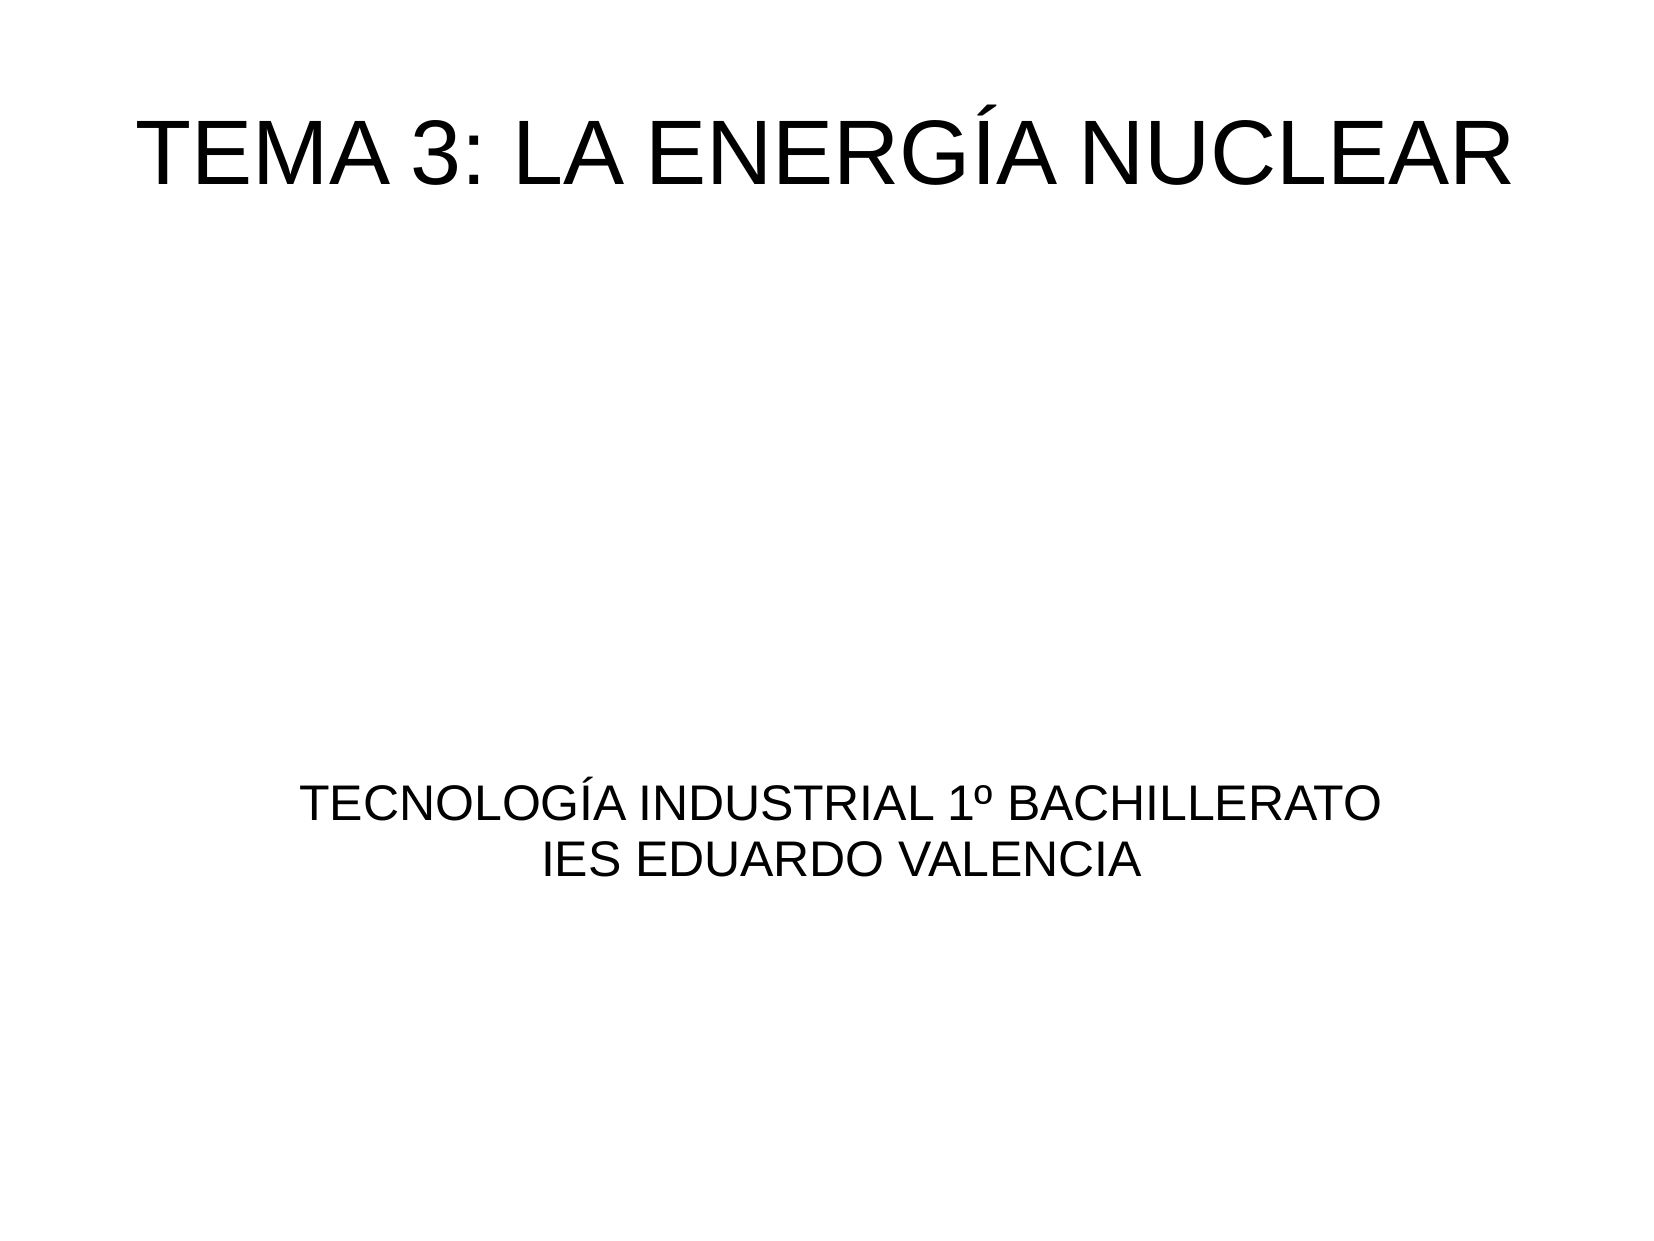

# TEMA 3: LA ENERGÍA NUCLEAR
TECNOLOGÍA INDUSTRIAL 1º BACHILLERATO
IES EDUARDO VALENCIA